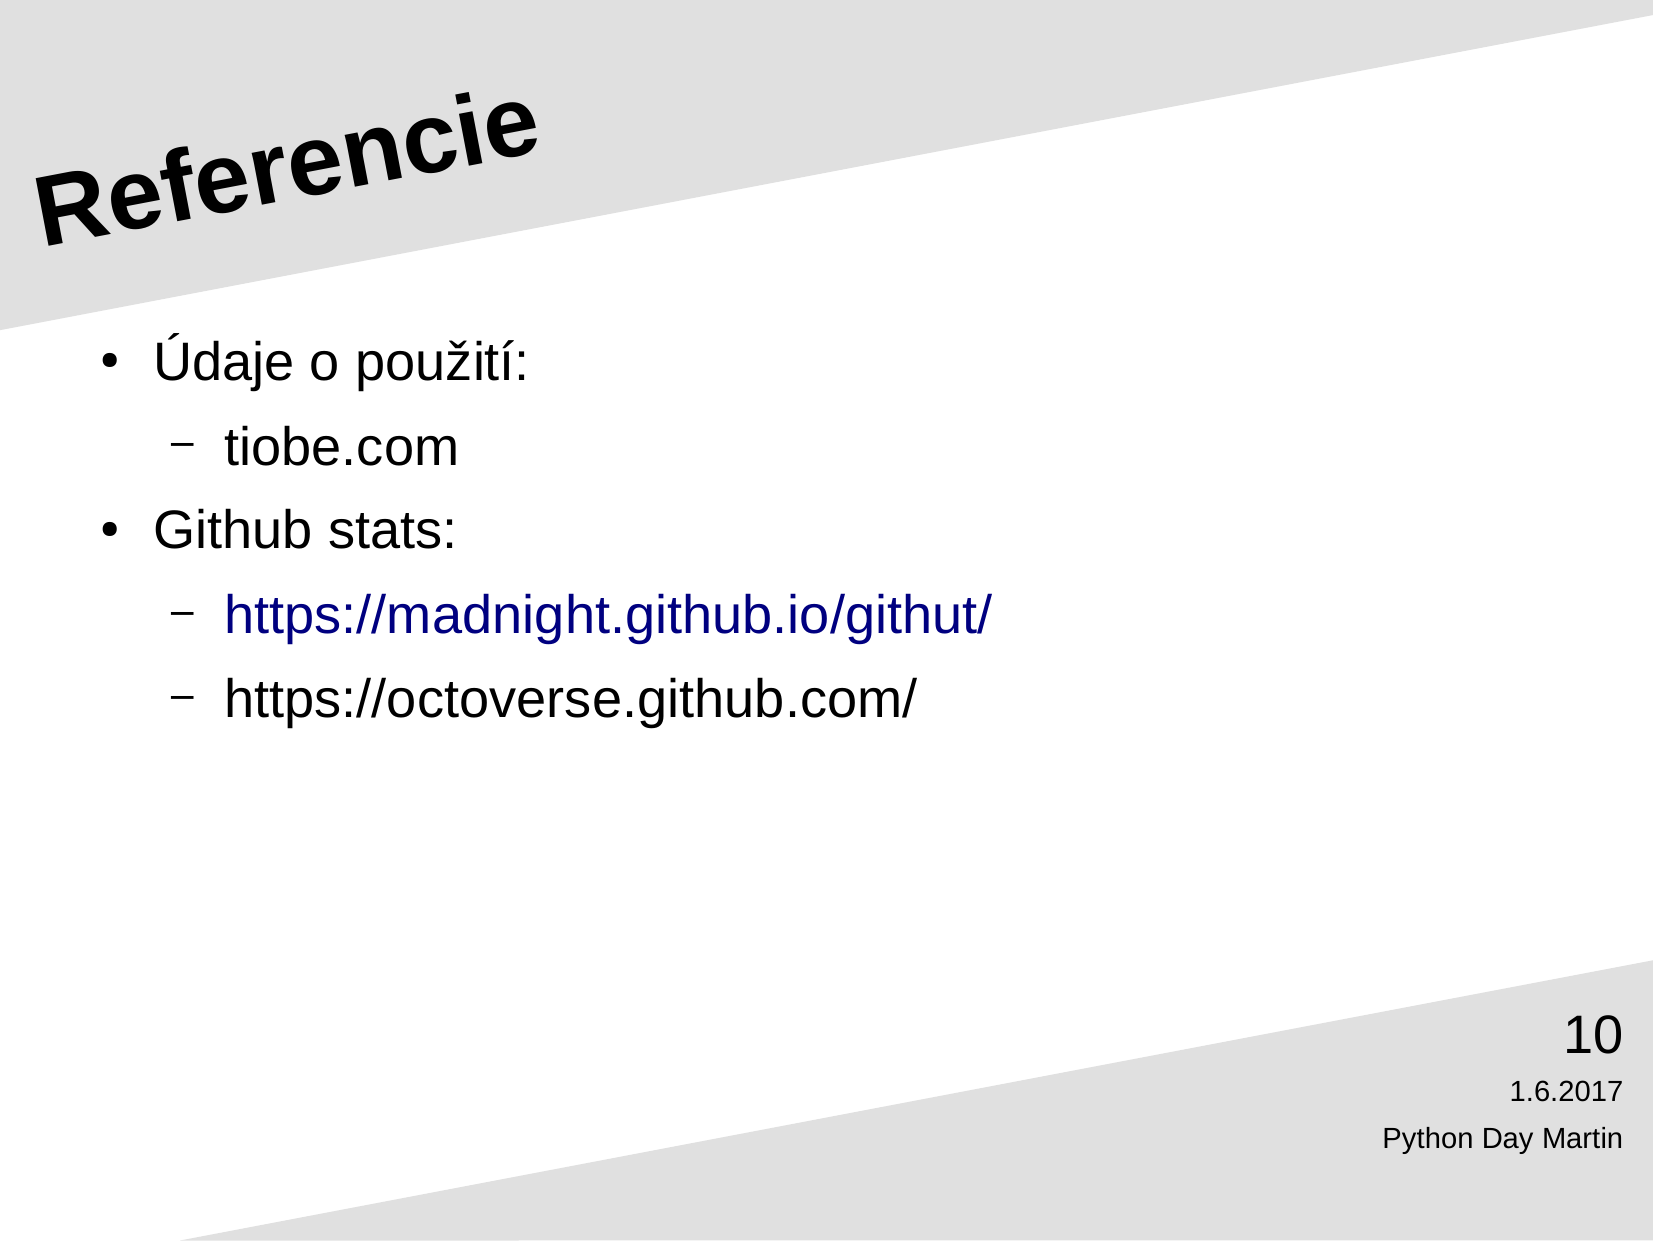

# Referencie
Údaje o použití:
tiobe.com
Github stats:
https://madnight.github.io/githut/
https://octoverse.github.com/
10
Your footer here.